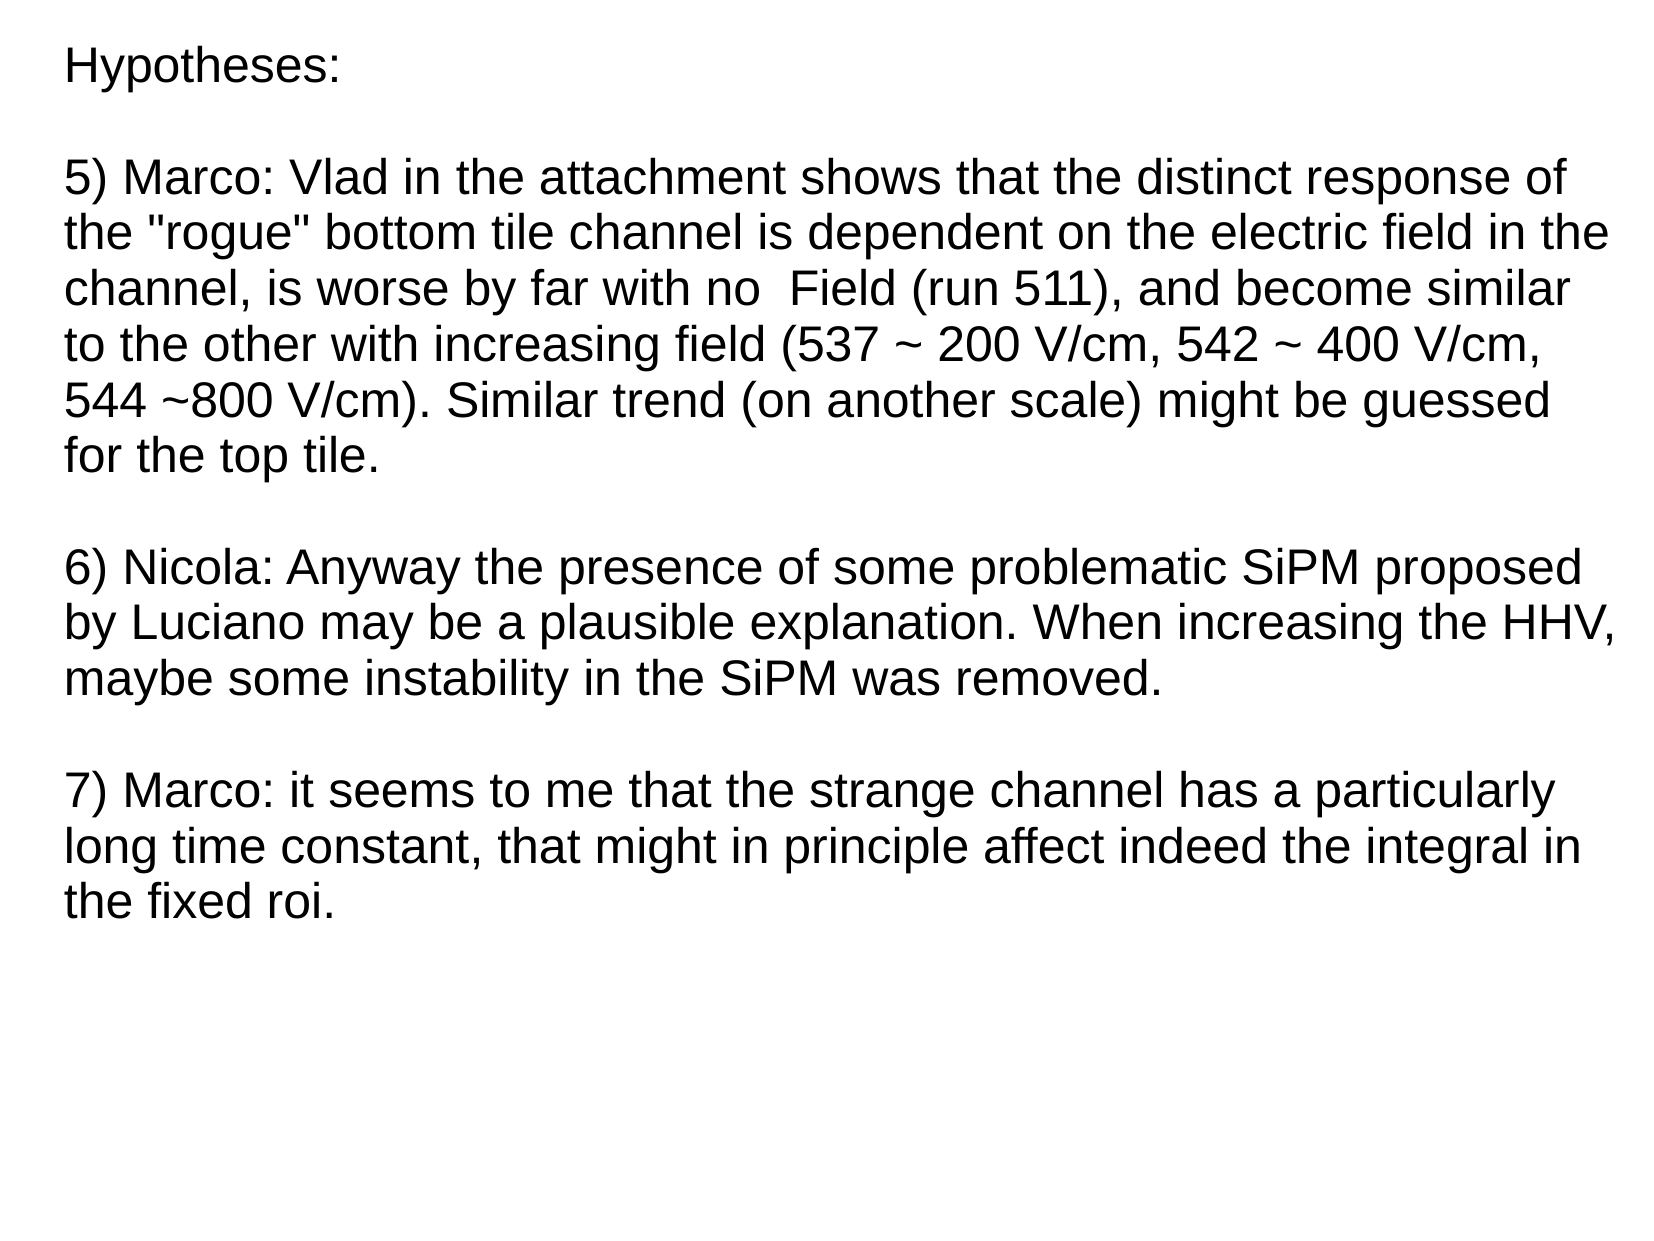

Hypotheses:
5) Marco: Vlad in the attachment shows that the distinct response of the "rogue" bottom tile channel is dependent on the electric field in the channel, is worse by far with no Field (run 511), and become similar to the other with increasing field (537 ~ 200 V/cm, 542 ~ 400 V/cm, 544 ~800 V/cm). Similar trend (on another scale) might be guessed for the top tile.
6) Nicola: Anyway the presence of some problematic SiPM proposed by Luciano may be a plausible explanation. When increasing the HHV, maybe some instability in the SiPM was removed.
7) Marco: it seems to me that the strange channel has a particularly long time constant, that might in principle affect indeed the integral in the fixed roi.